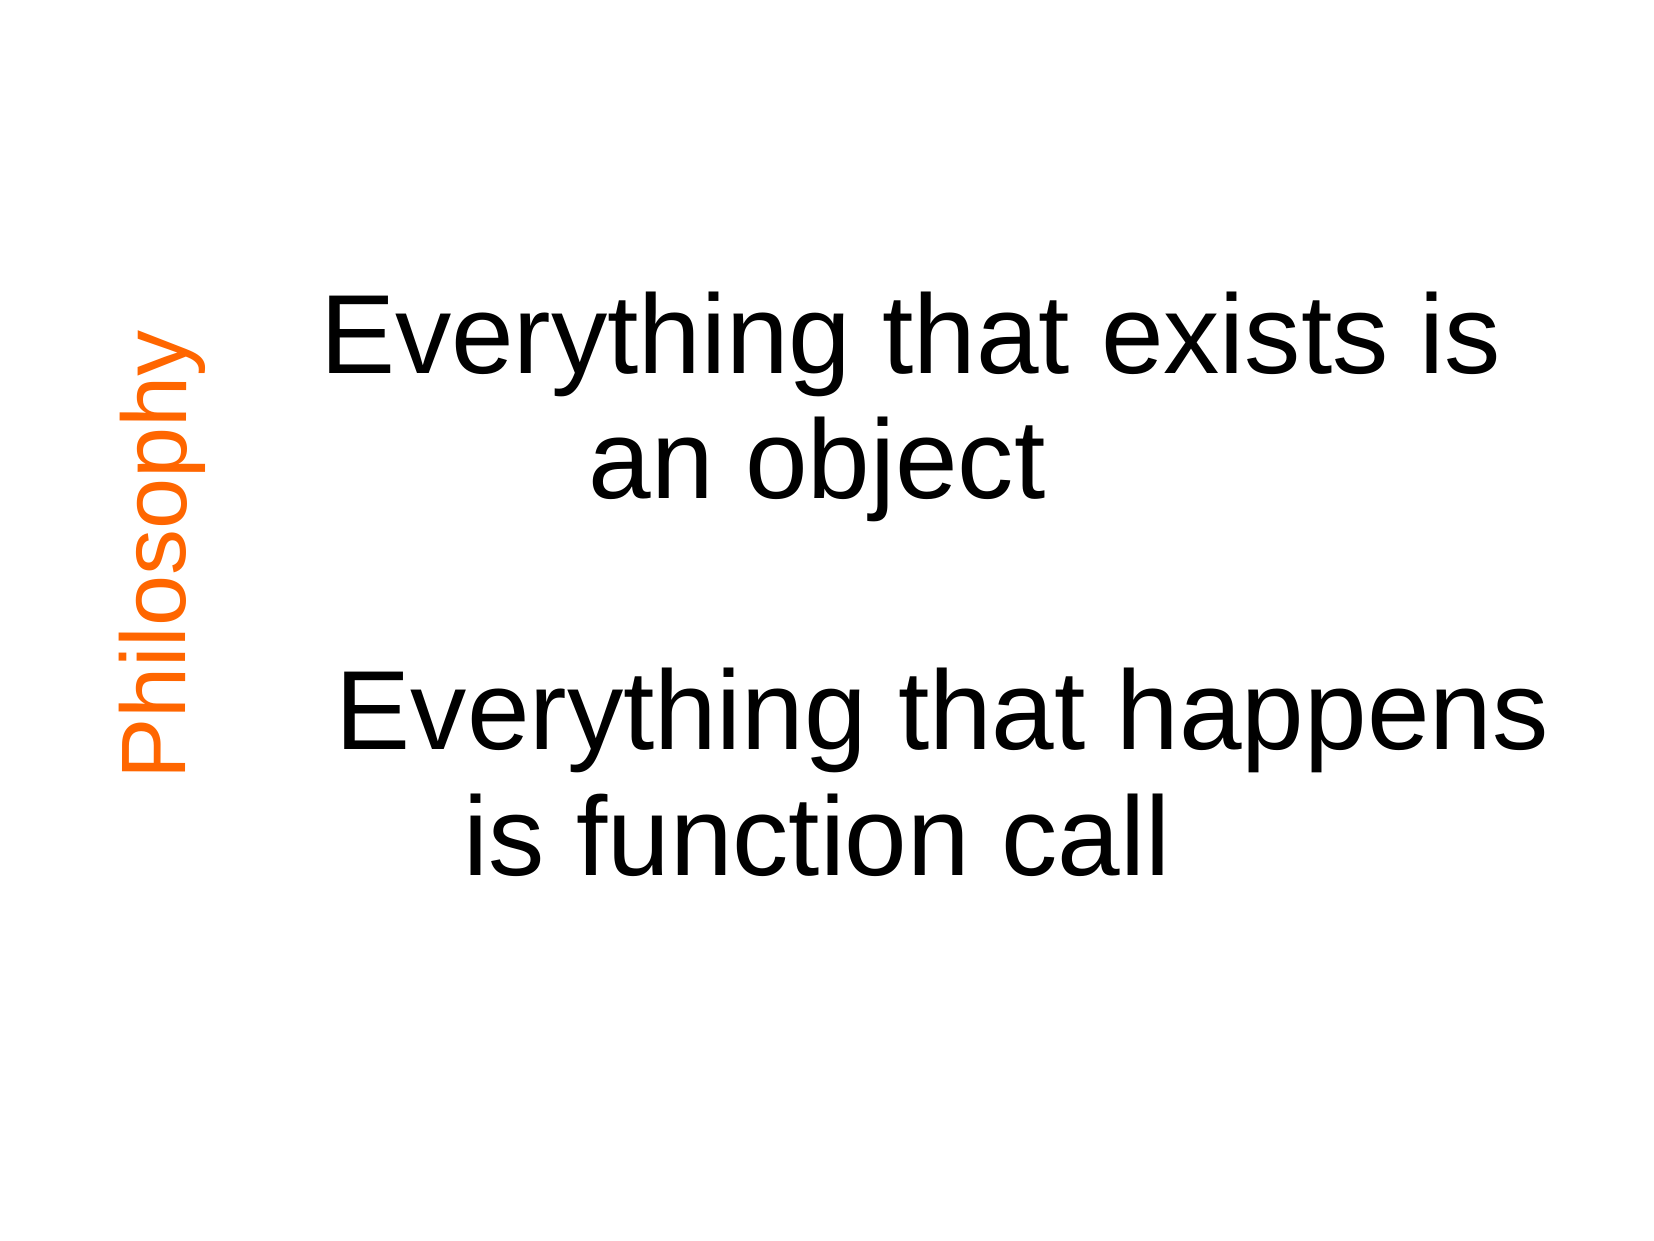

Everything that exists is an object
 Everything that happens is function call
# Philosophy